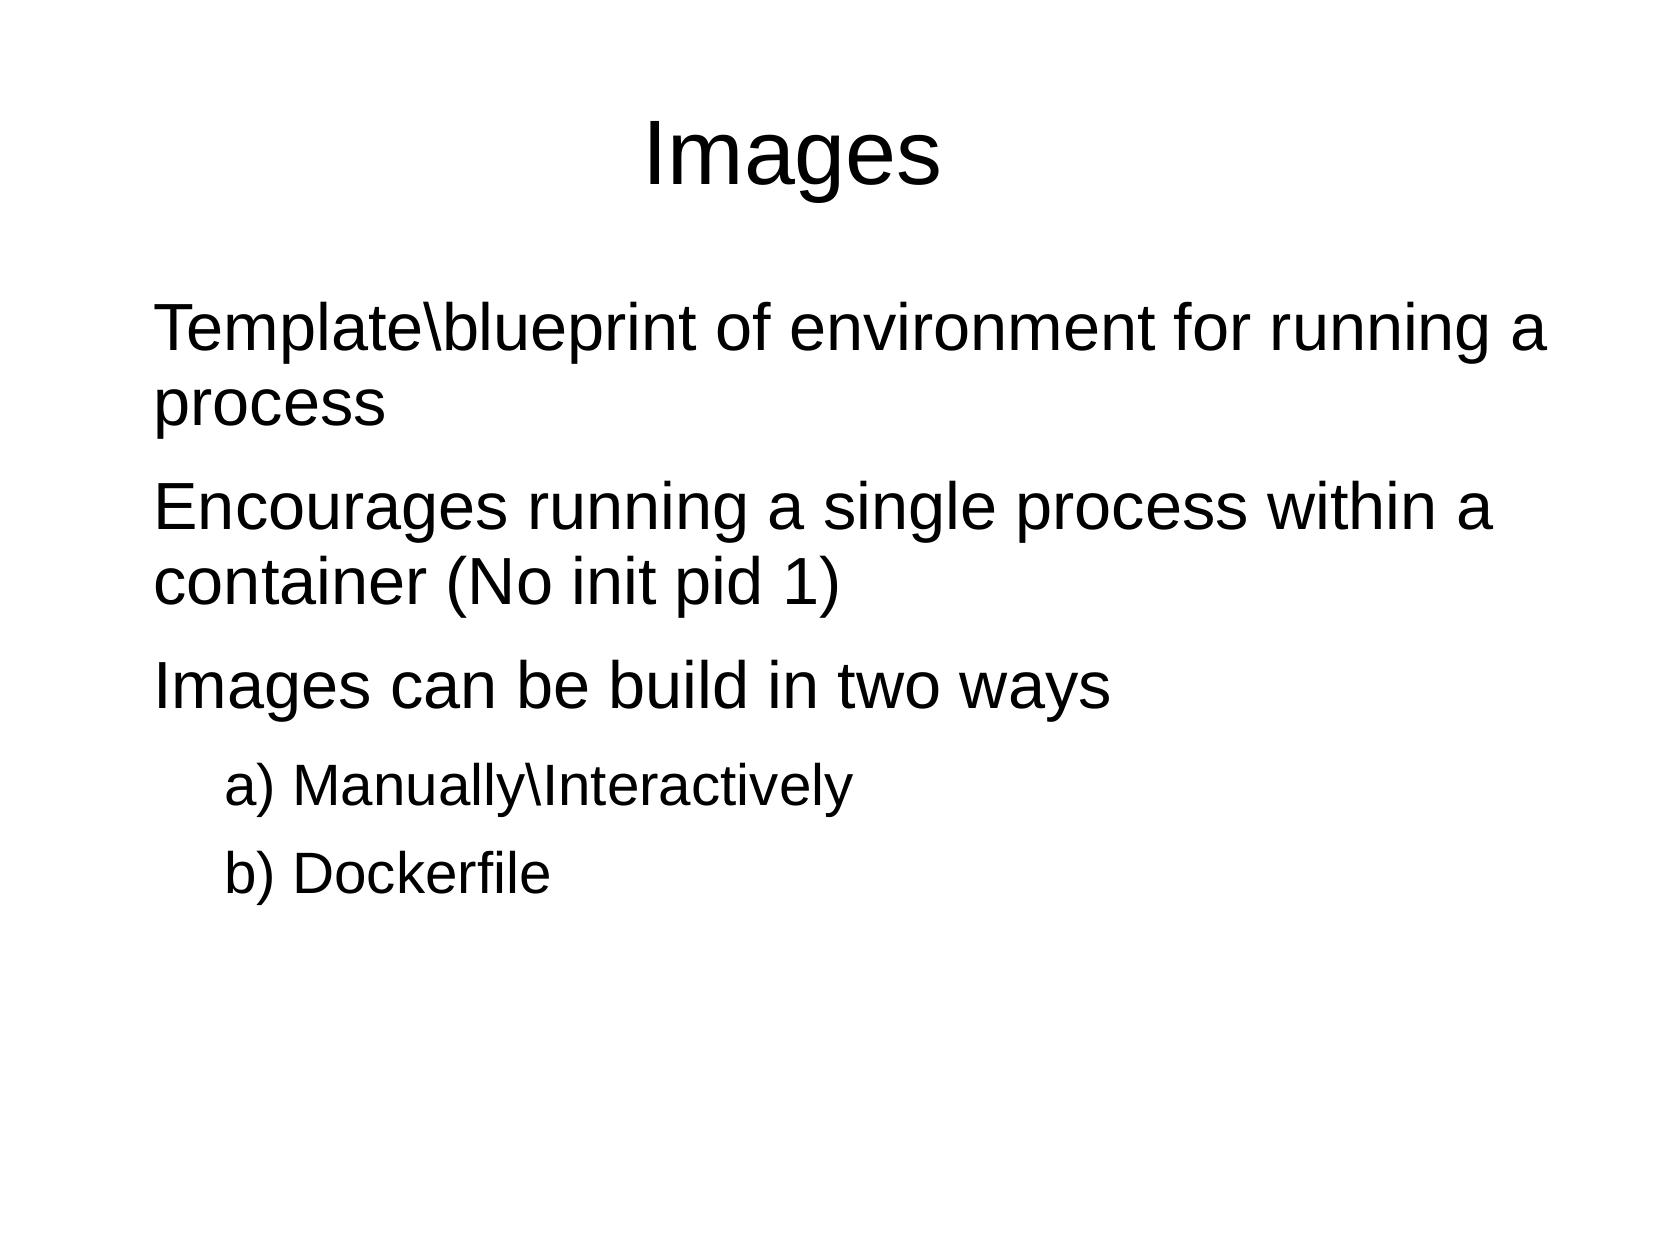

# Images
Template\blueprint of environment for running a process
Encourages running a single process within a container (No init pid 1)
Images can be build in two ways
a) Manually\Interactively
b) Dockerfile